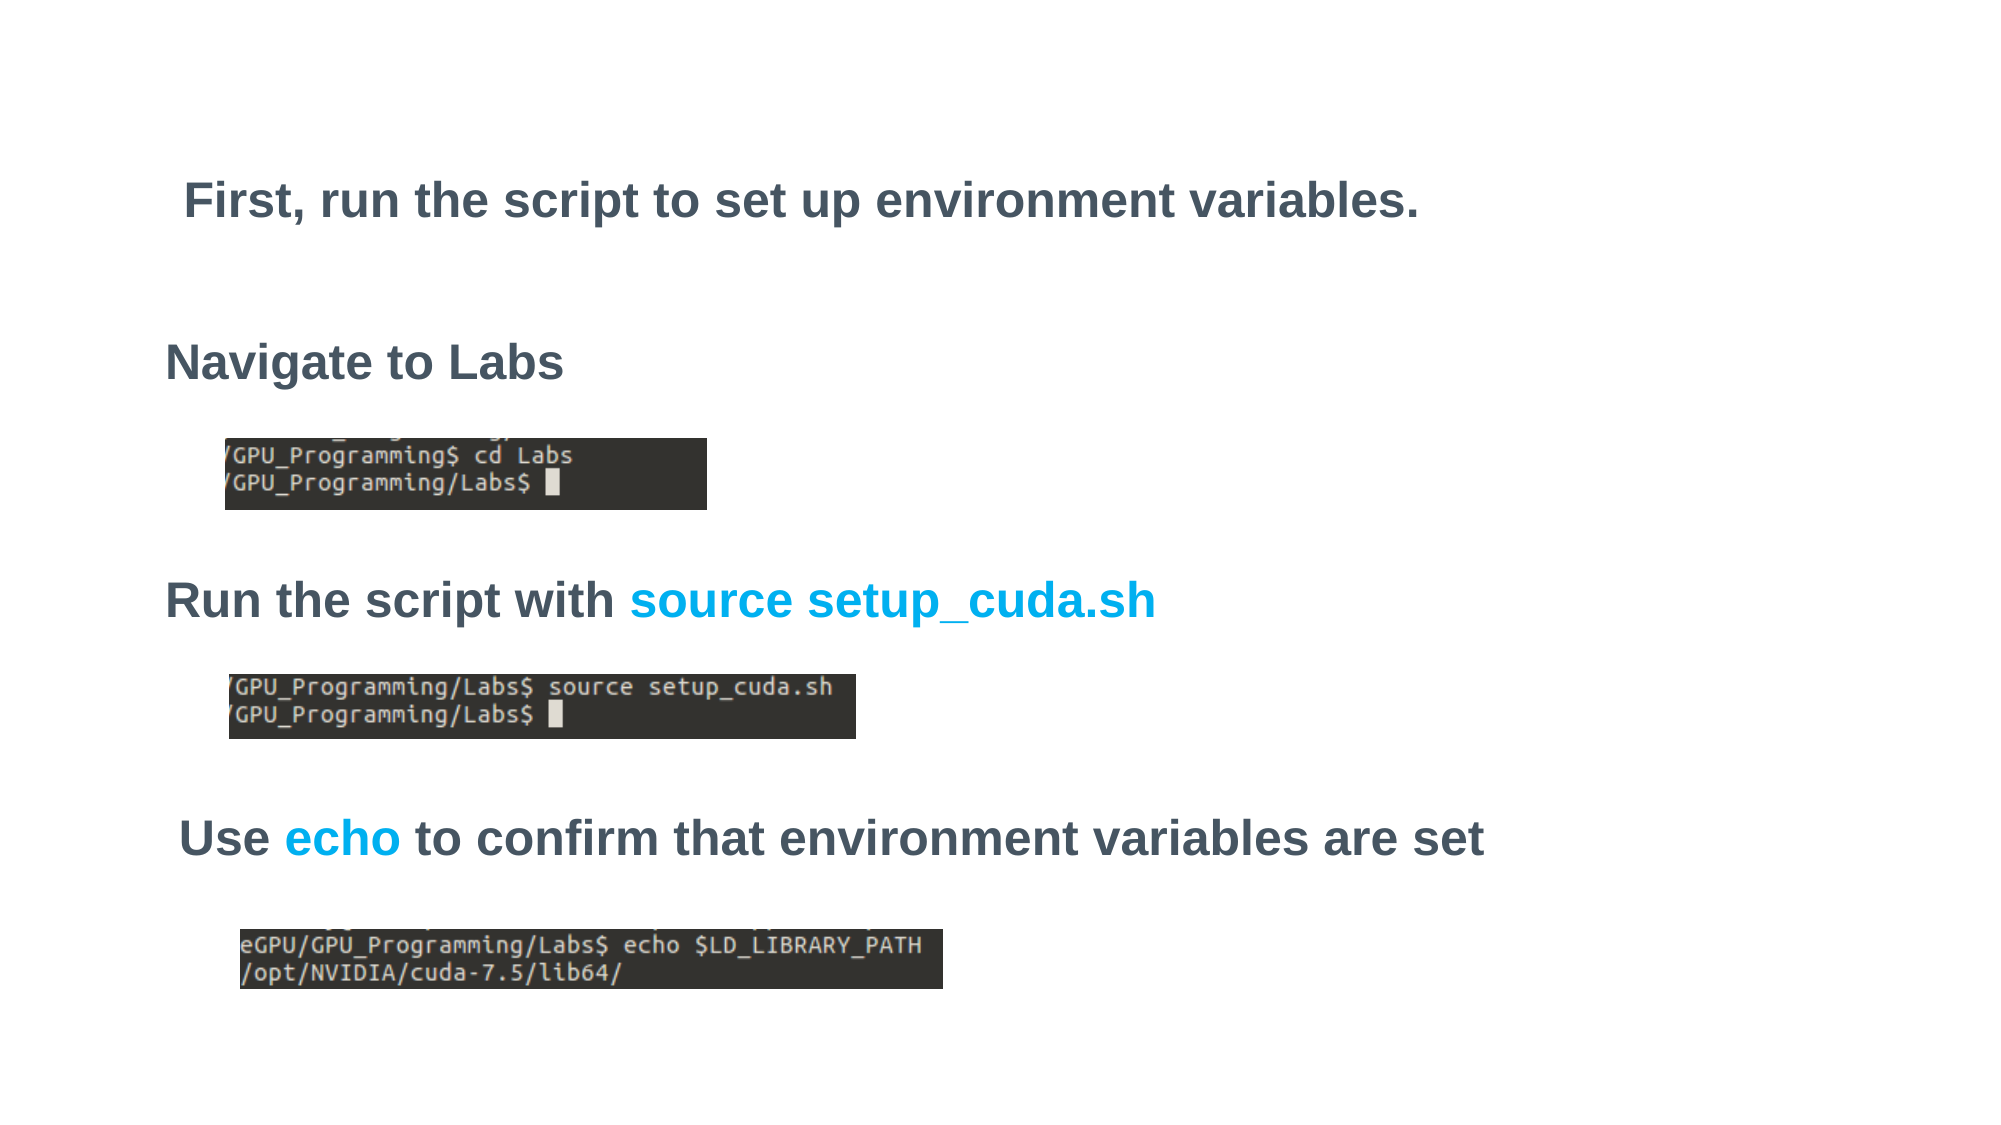

# First, run the script to set up environment variables.
	Navigate to Labs
	Run the script with source setup_cuda.sh
	 Use echo to confirm that environment variables are set